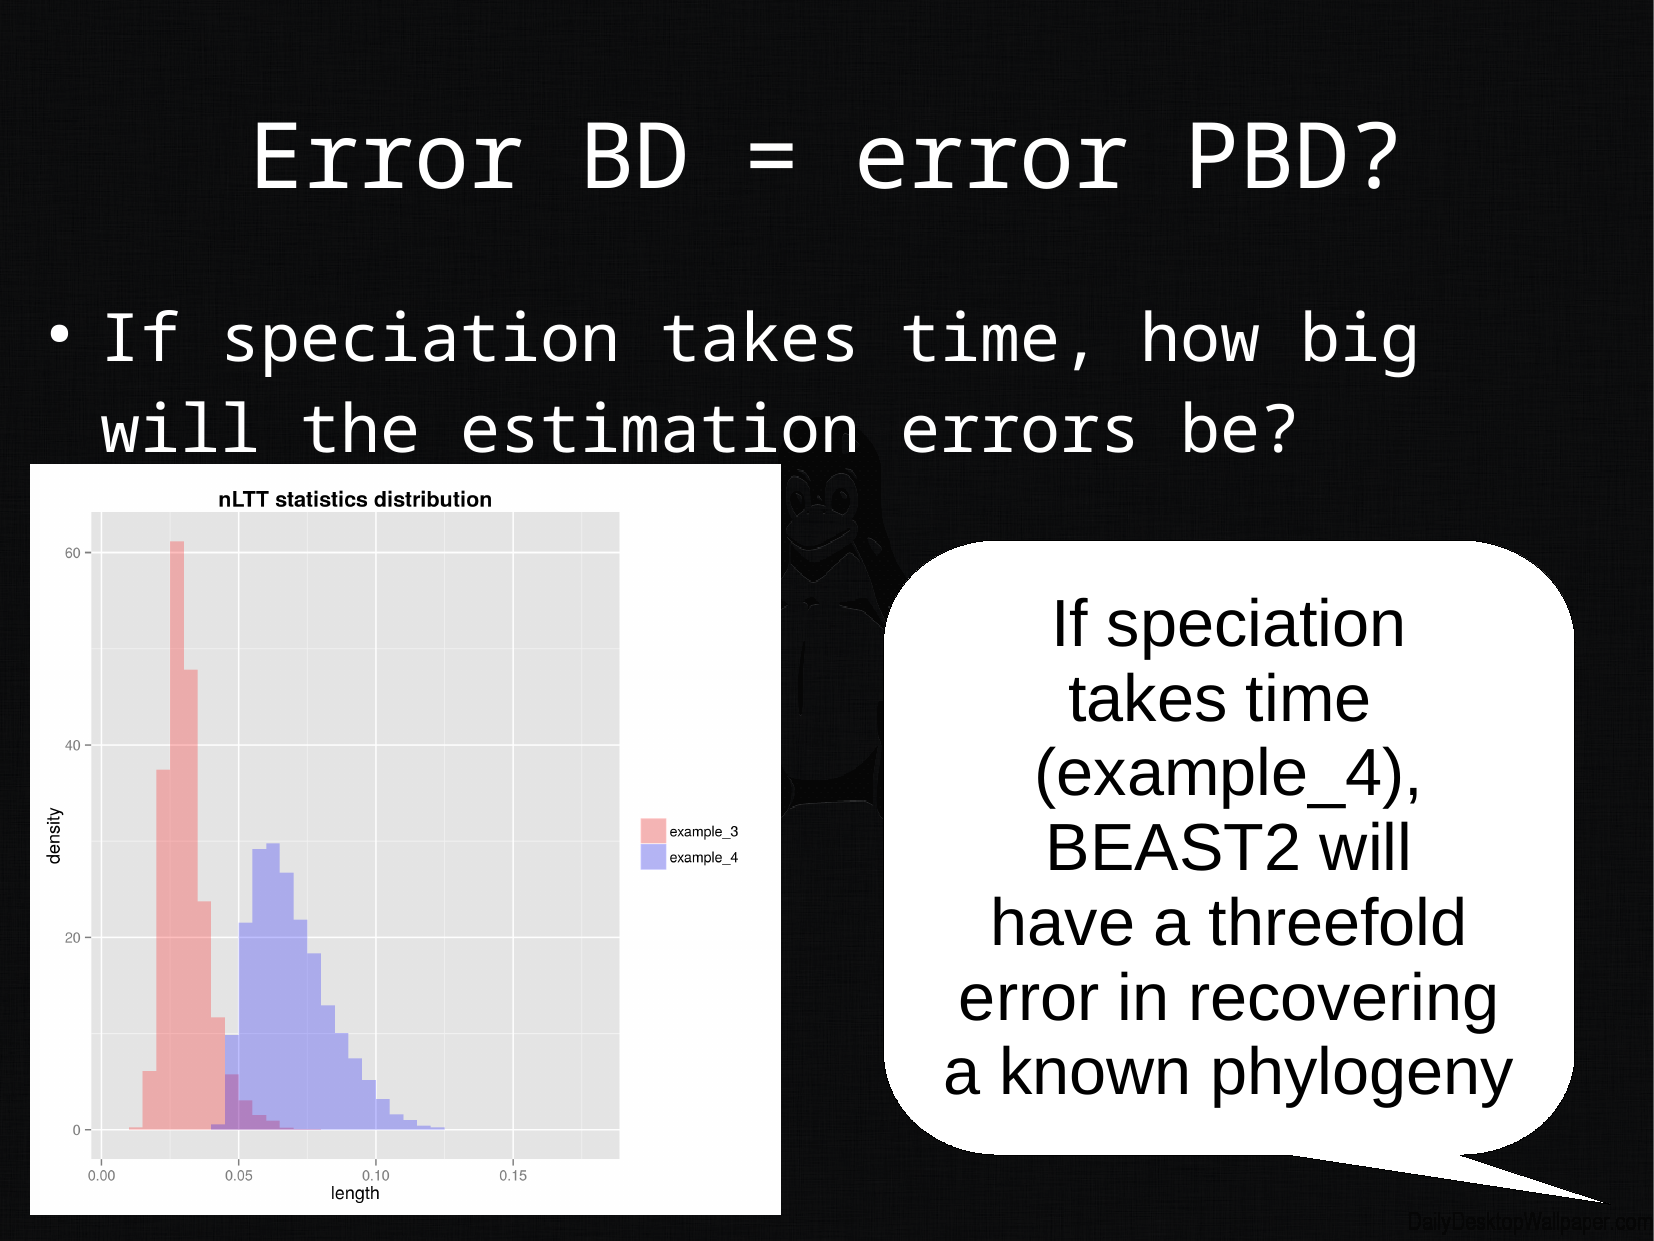

# Error BD = error PBD?
If speciation takes time, how big will the estimation errors be?
If speciation
takes time
(example_4),
BEAST2 will
have a threefold
error in recovering
a known phylogeny